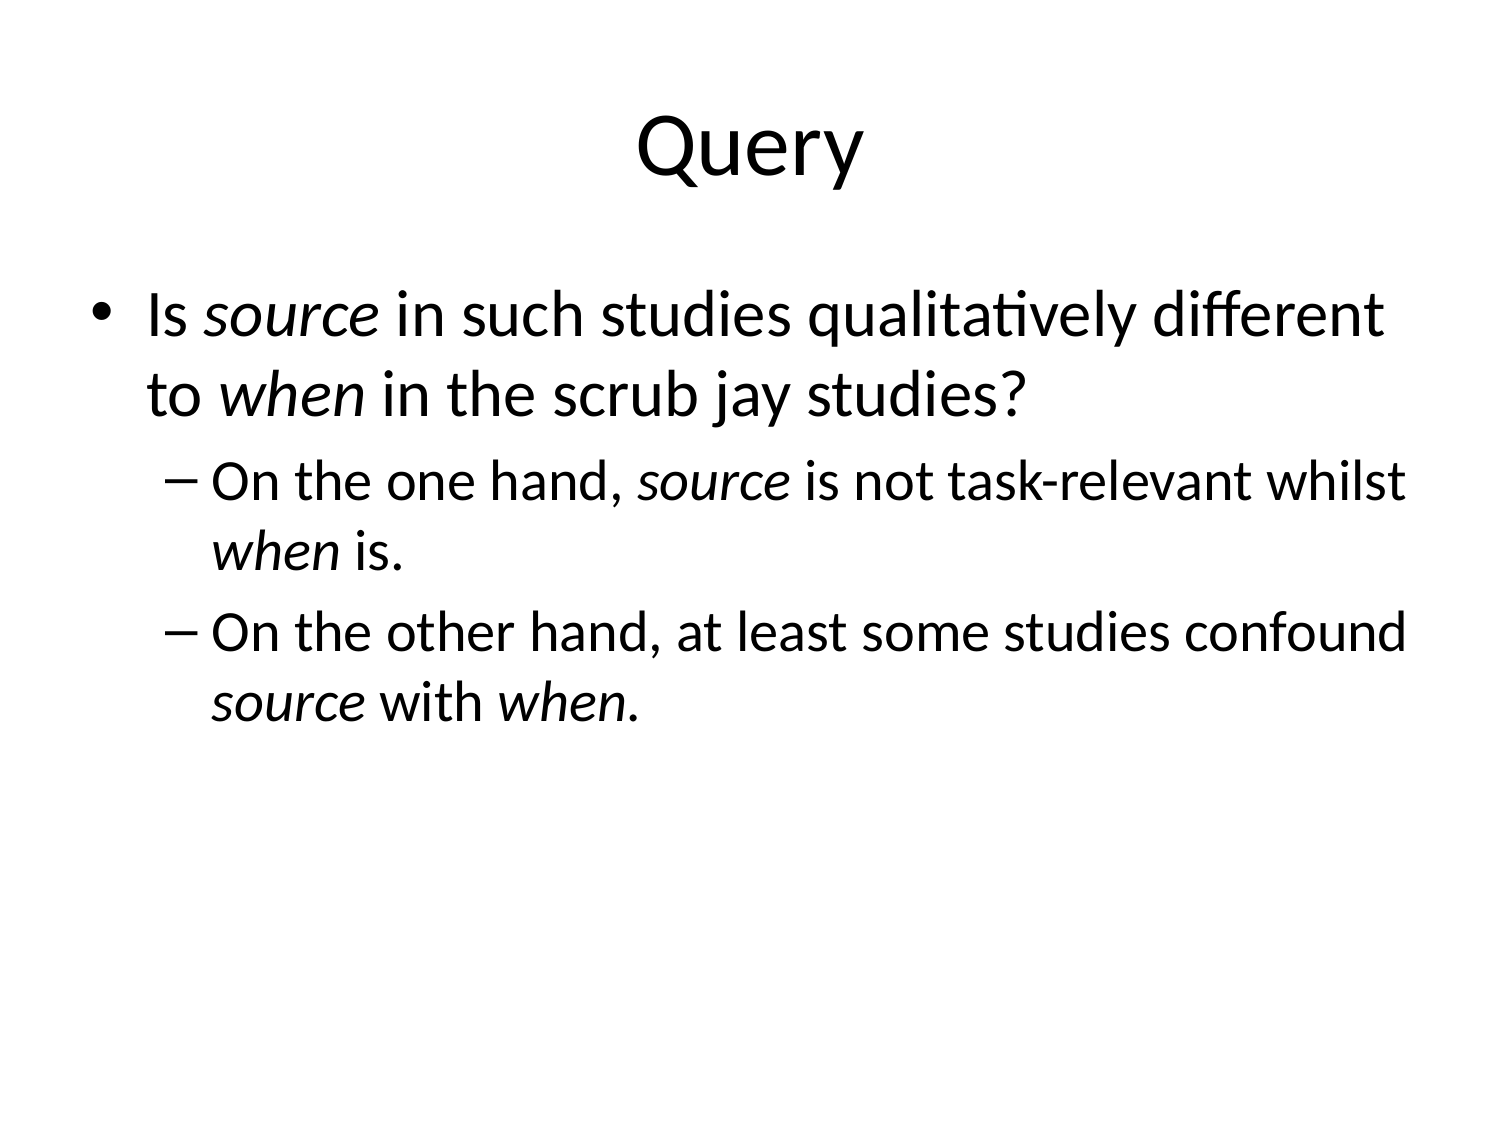

# Query
Is source in such studies qualitatively different to when in the scrub jay studies?
On the one hand, source is not task-relevant whilst when is.
On the other hand, at least some studies confound source with when.